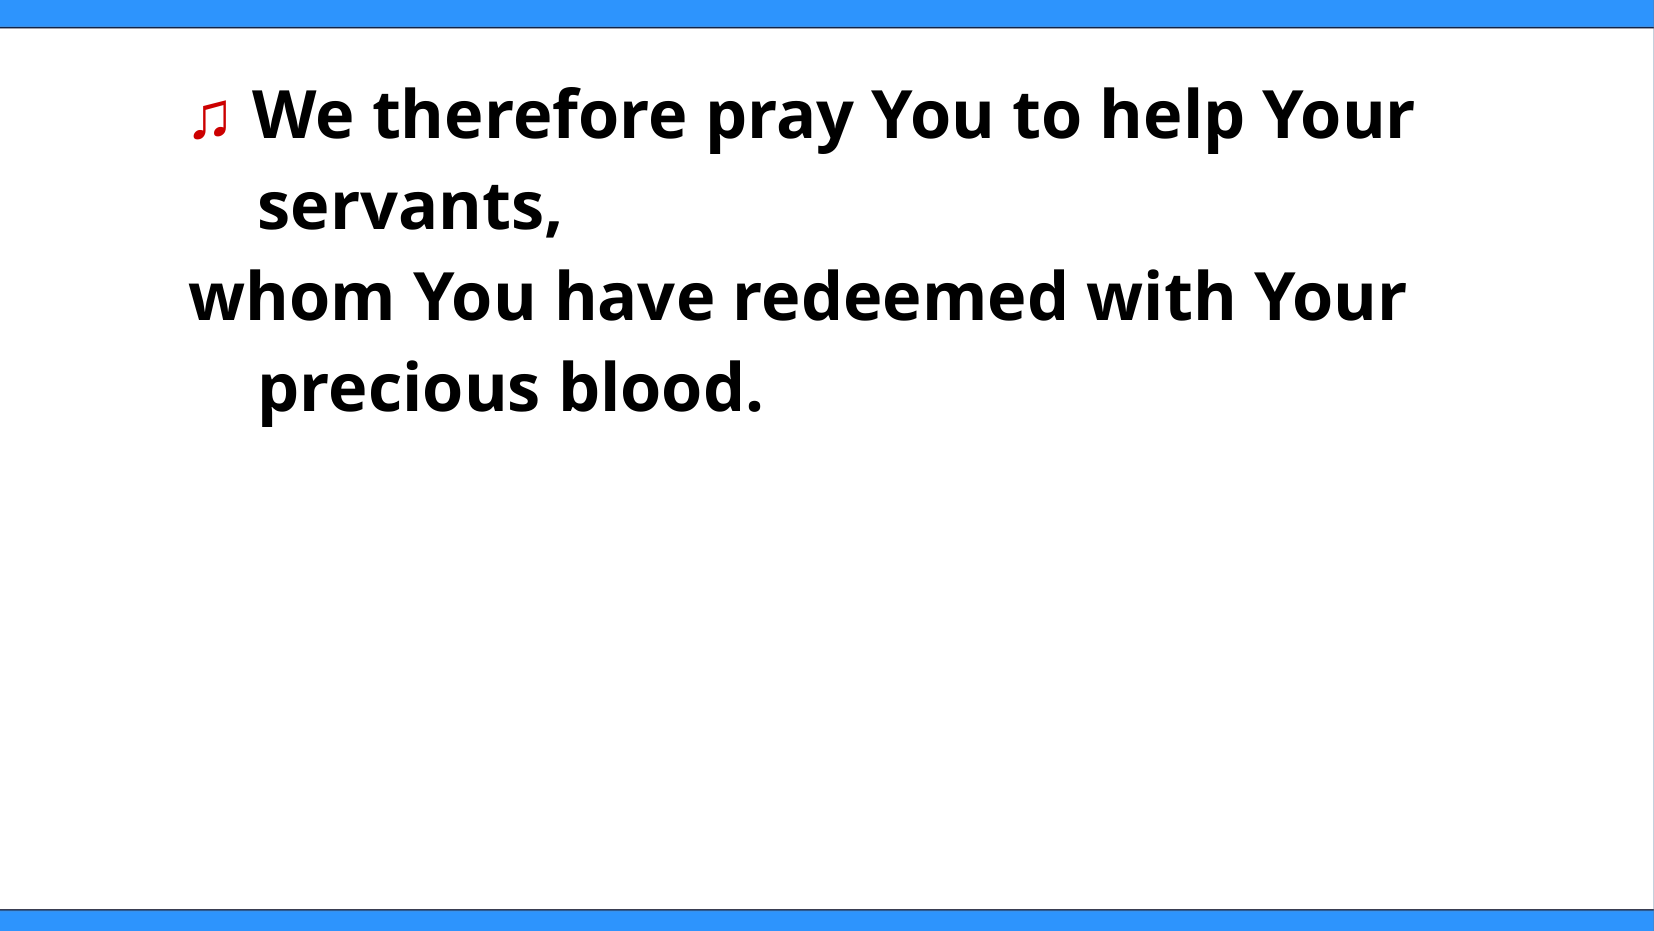

♫ We therefore pray You to help Your
 servants,
 whom You have redeemed with Your
 precious blood.